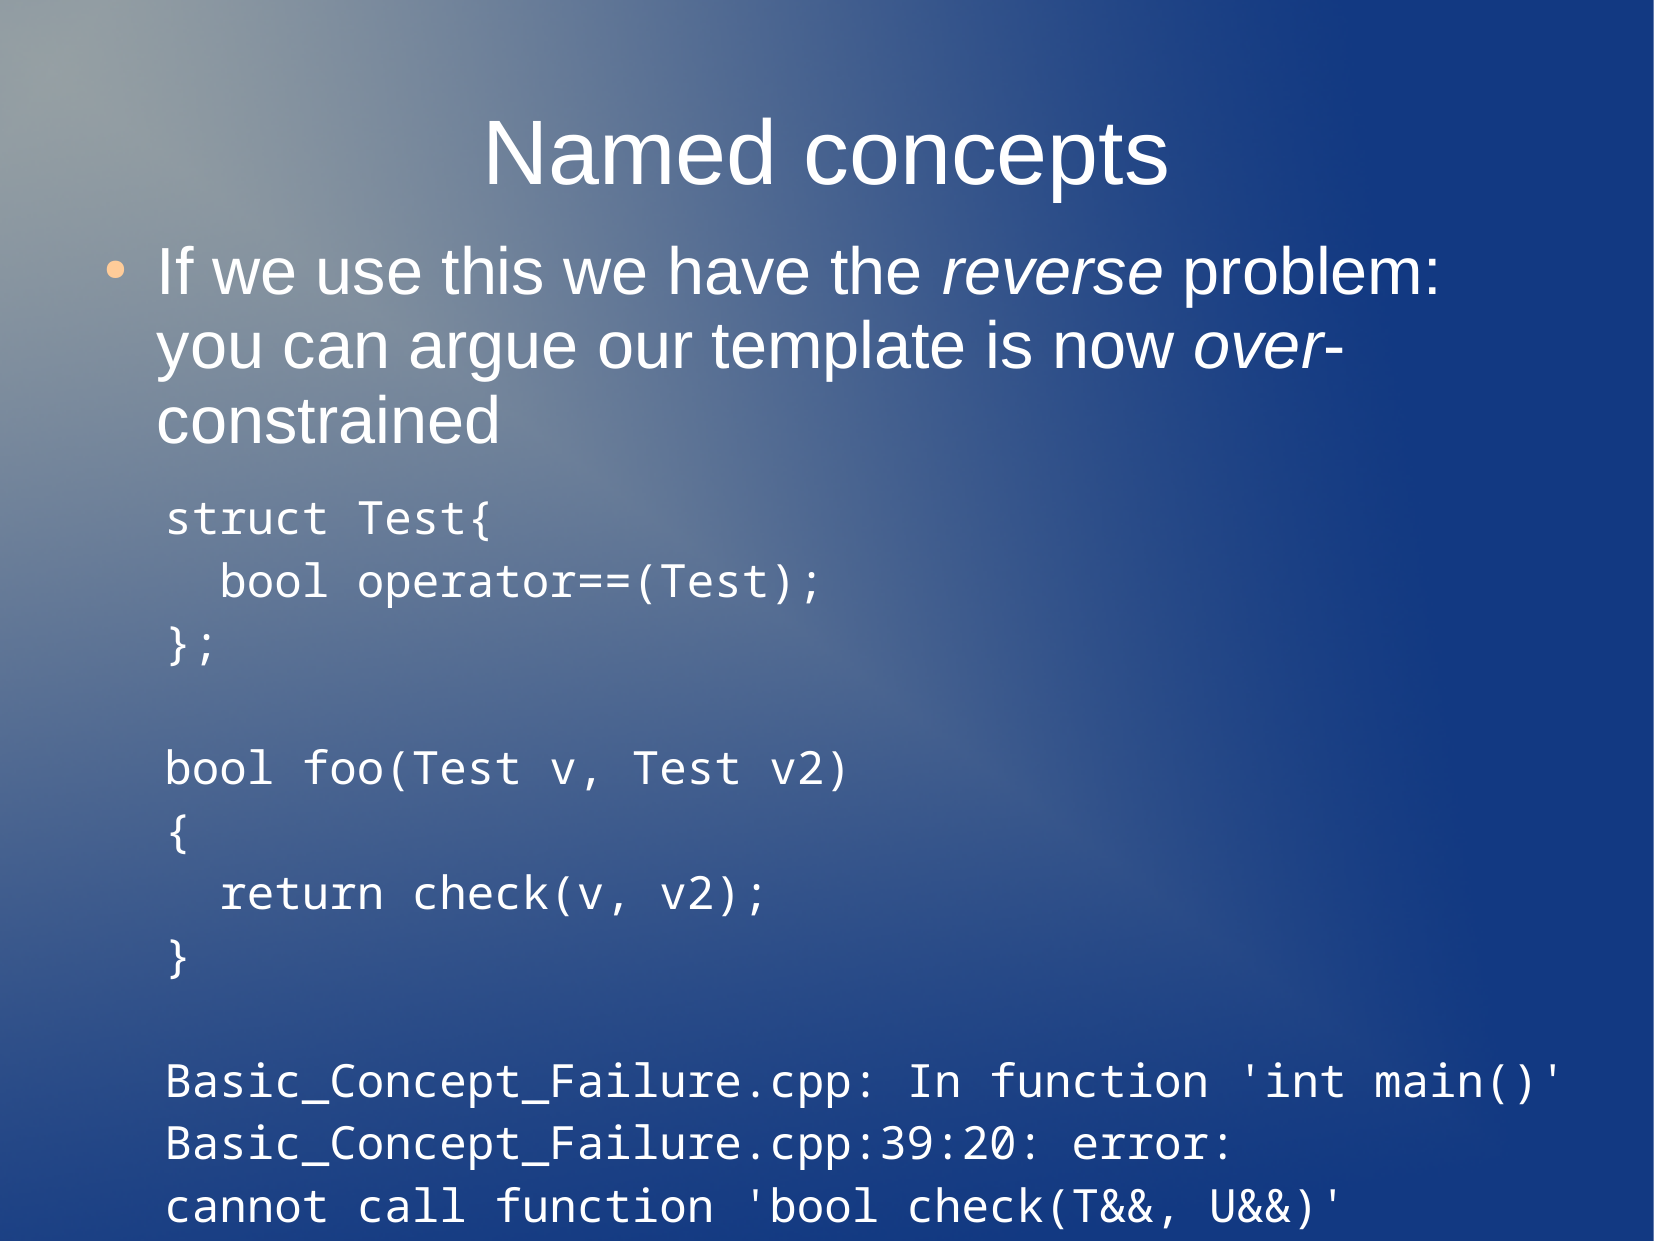

# Named concepts
If we use this we have the reverse problem: you can argue our template is now over-constrained
struct Test{
 bool operator==(Test);
};
bool foo(Test v, Test v2)
{
 return check(v, v2);
}
Basic_Concept_Failure.cpp: In function 'int main()'
Basic_Concept_Failure.cpp:39:20: error:
cannot call function 'bool check(T&&, U&&)'
 return check(v, v2);
... concept 'WeaklyEqualityComparable<Test&, Test&>'